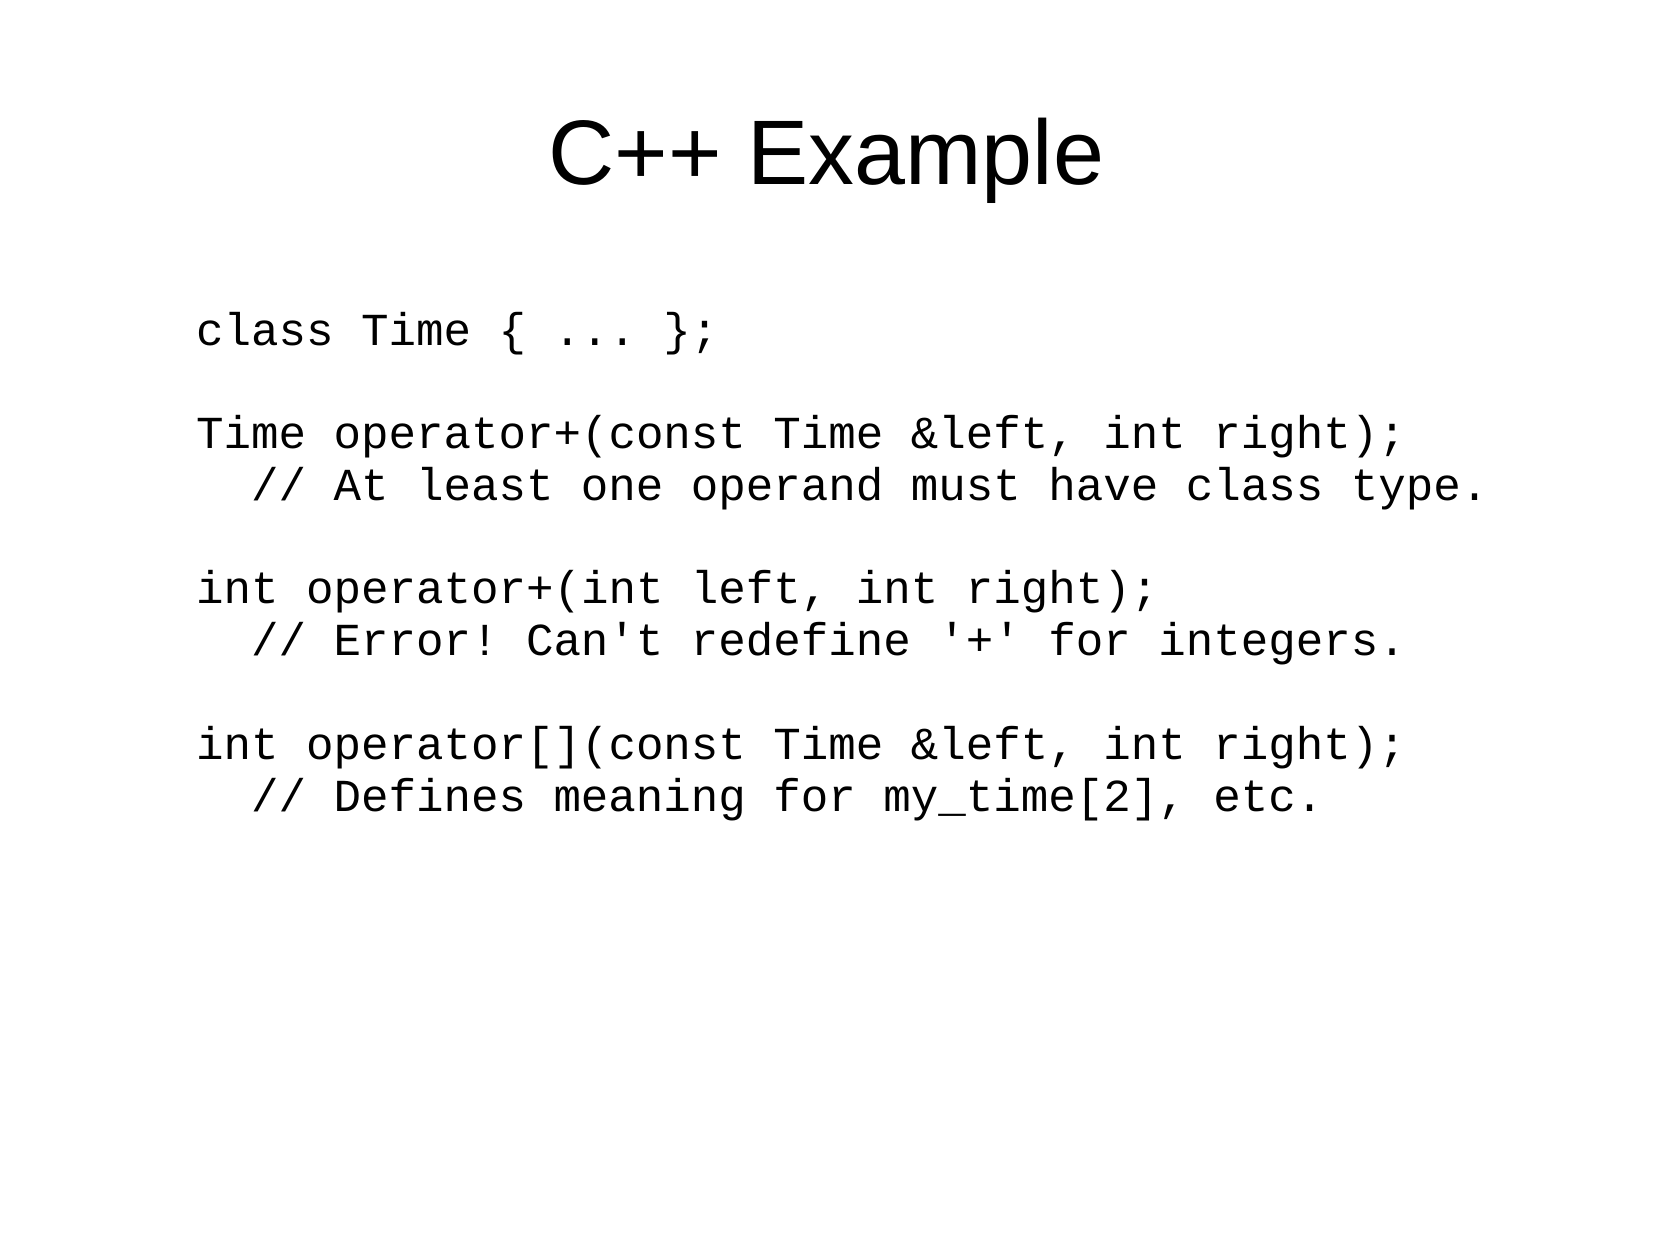

# C++ Example
class Time { ... };
Time operator+(const Time &left, int right);
 // At least one operand must have class type.
int operator+(int left, int right);
 // Error! Can't redefine '+' for integers.
int operator[](const Time &left, int right);
 // Defines meaning for my_time[2], etc.